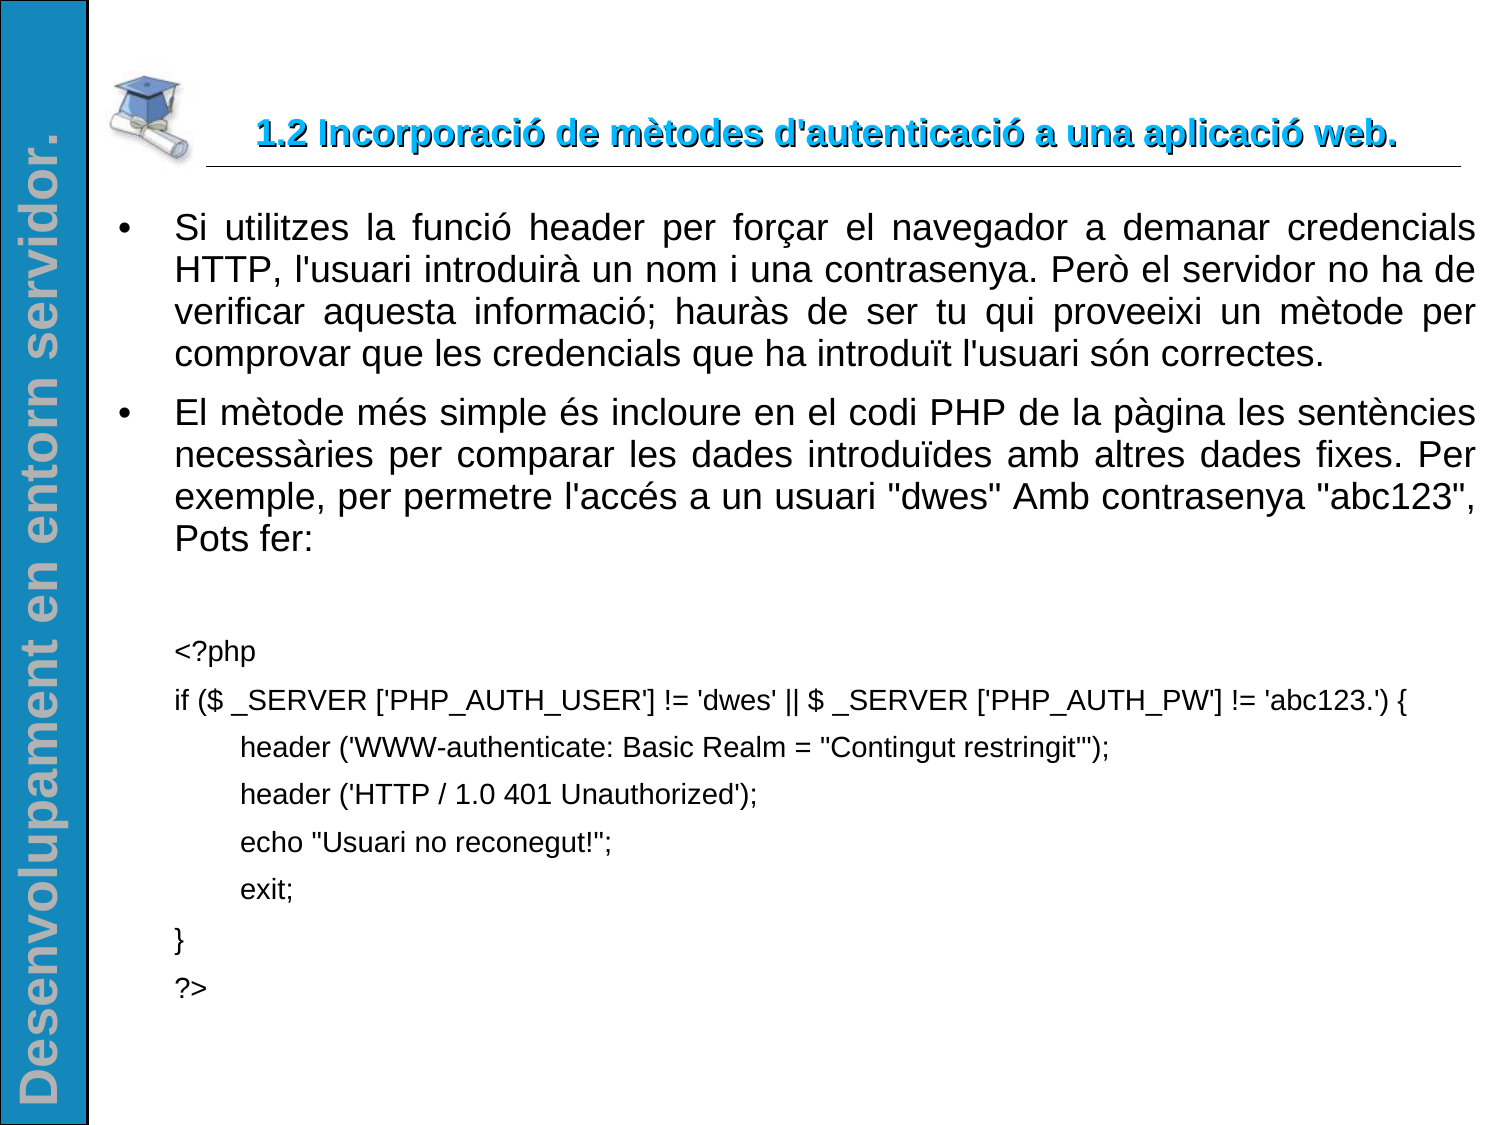

# 1.2 Incorporació de mètodes d'autenticació a una aplicació web.
Si utilitzes la funció header per forçar el navegador a demanar credencials HTTP, l'usuari introduirà un nom i una contrasenya. Però el servidor no ha de verificar aquesta informació; hauràs de ser tu qui proveeixi un mètode per comprovar que les credencials que ha introduït l'usuari són correctes.
El mètode més simple és incloure en el codi PHP de la pàgina les sentències necessàries per comparar les dades introduïdes amb altres dades fixes. Per exemple, per permetre l'accés a un usuari "dwes" Amb contrasenya "abc123", Pots fer:
<?php
if ($ _SERVER ['PHP_AUTH_USER'] != 'dwes' || $ _SERVER ['PHP_AUTH_PW'] != 'abc123.') {
header ('WWW-authenticate: Basic Realm = "Contingut restringit"');
header ('HTTP / 1.0 401 Unauthorized');
echo "Usuari no reconegut!";
exit;
}
?>